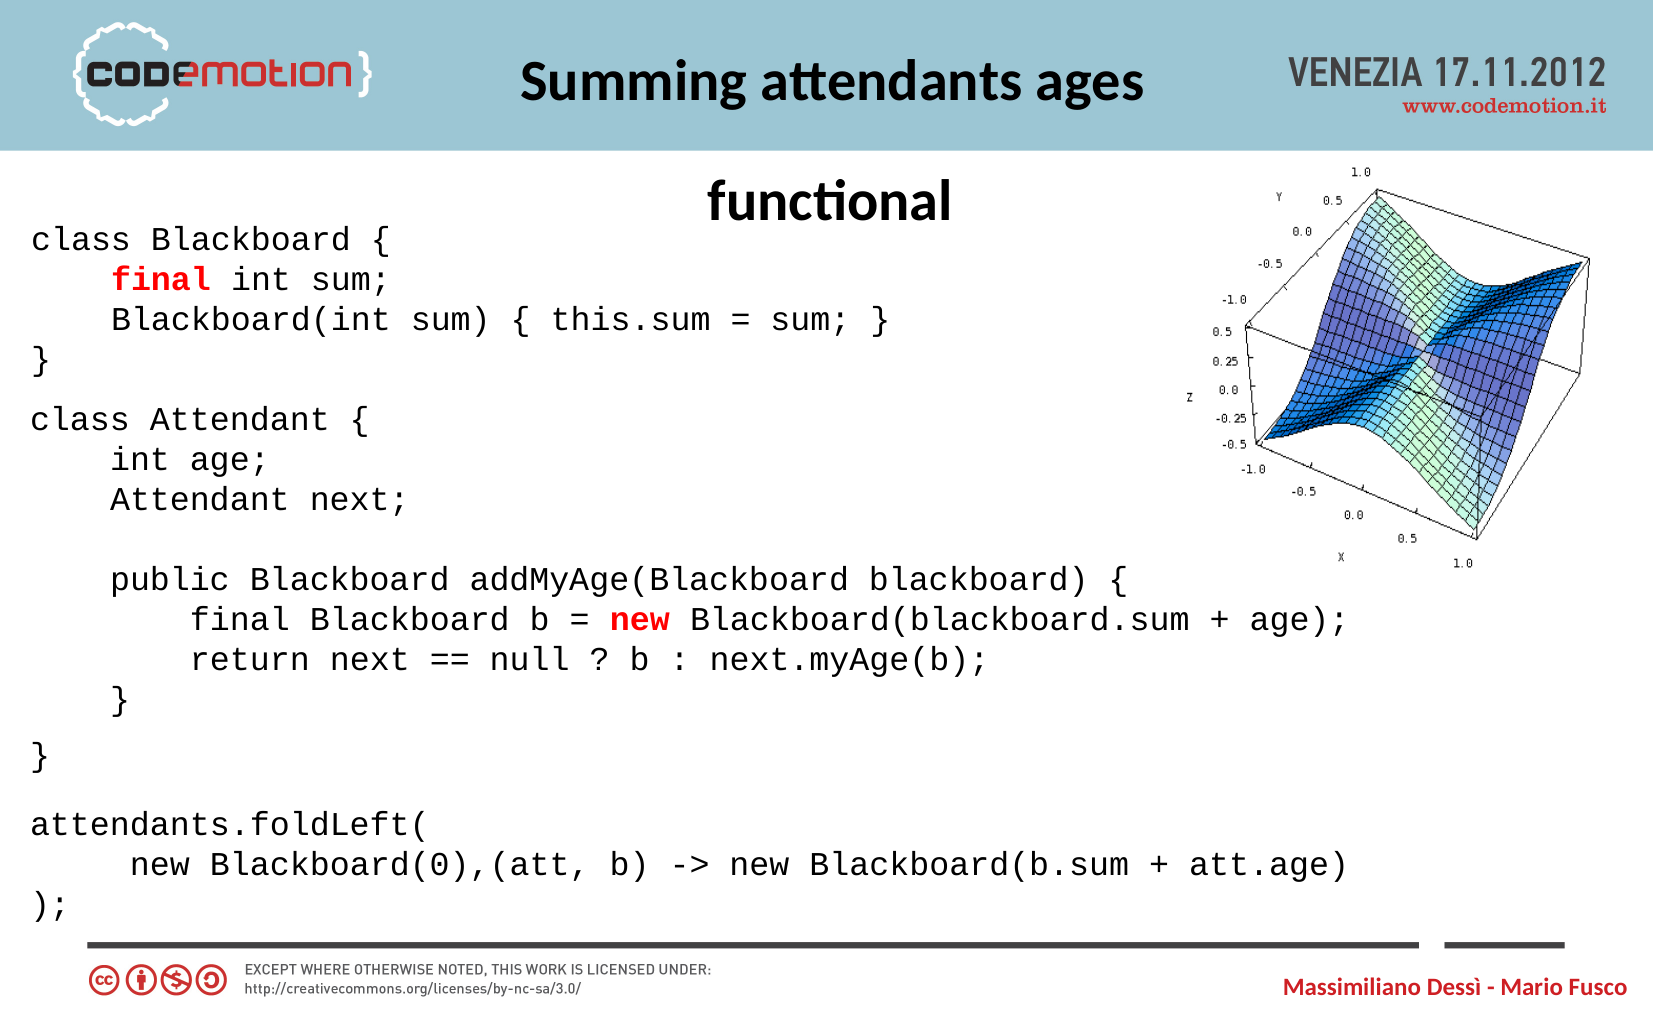

Summing attendants ages
functional
class Blackboard {
 final int sum;
 Blackboard(int sum) { this.sum = sum; }
}
class Attendant {
 int age;
 Attendant next;
 public Blackboard addMyAge(Blackboard blackboard) {
 final Blackboard b = new Blackboard(blackboard.sum + age);
 return next == null ? b : next.myAge(b);
 }
}
attendants.foldLeft(
 new Blackboard(0),(att, b) -> new Blackboard(b.sum + att.age)
);